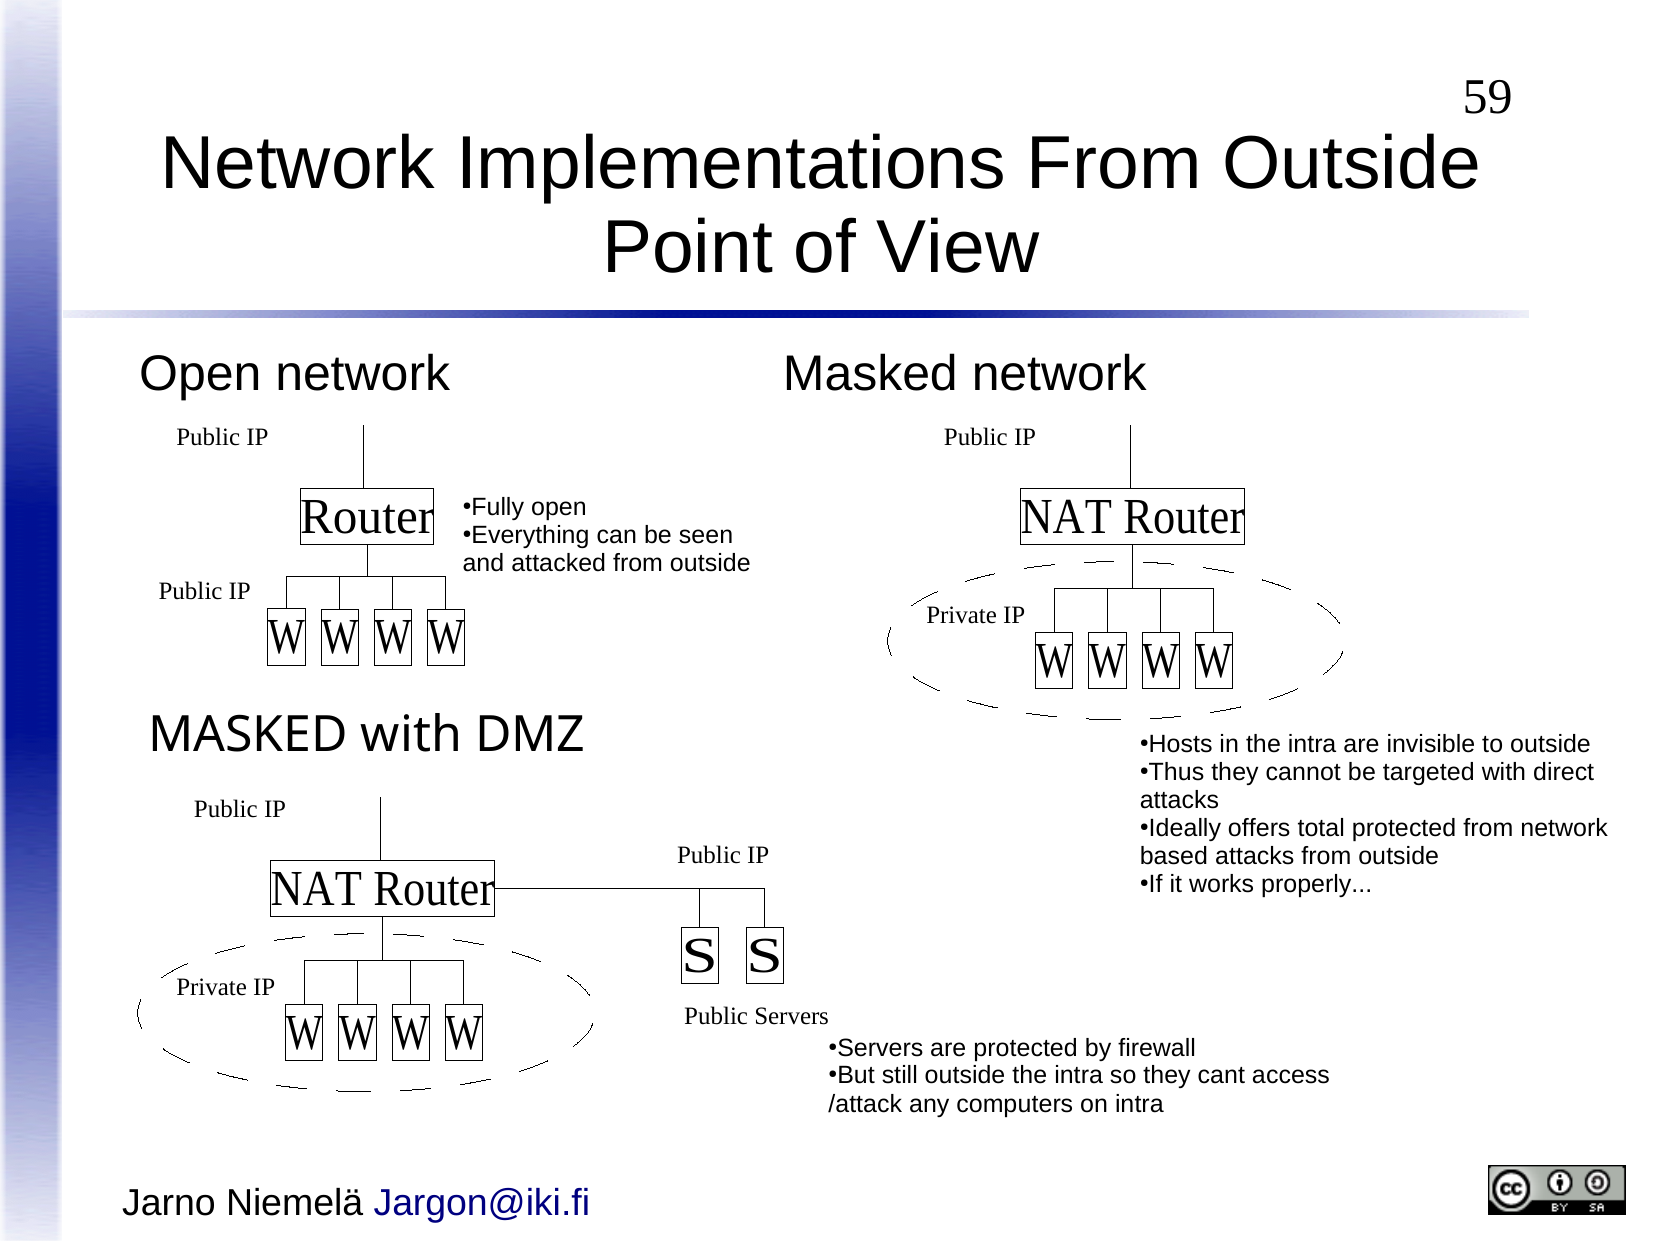

# Network Implementations From Outside Point of View
Open network					Masked network
Public IP
Router
Public IP
W
W
W
W
Public IP
NAT Router
Private IP
W
W
W
W
Fully open
Everything can be seen
and attacked from outside
MASKED with DMZ
Public IP
Public IP
NAT Router
S
S
Private IP
Public Servers
W
W
W
W
Hosts in the intra are invisible to outside
Thus they cannot be targeted with direct
attacks
Ideally offers total protected from network
based attacks from outside
If it works properly...
Servers are protected by firewall
But still outside the intra so they cant access
/attack any computers on intra